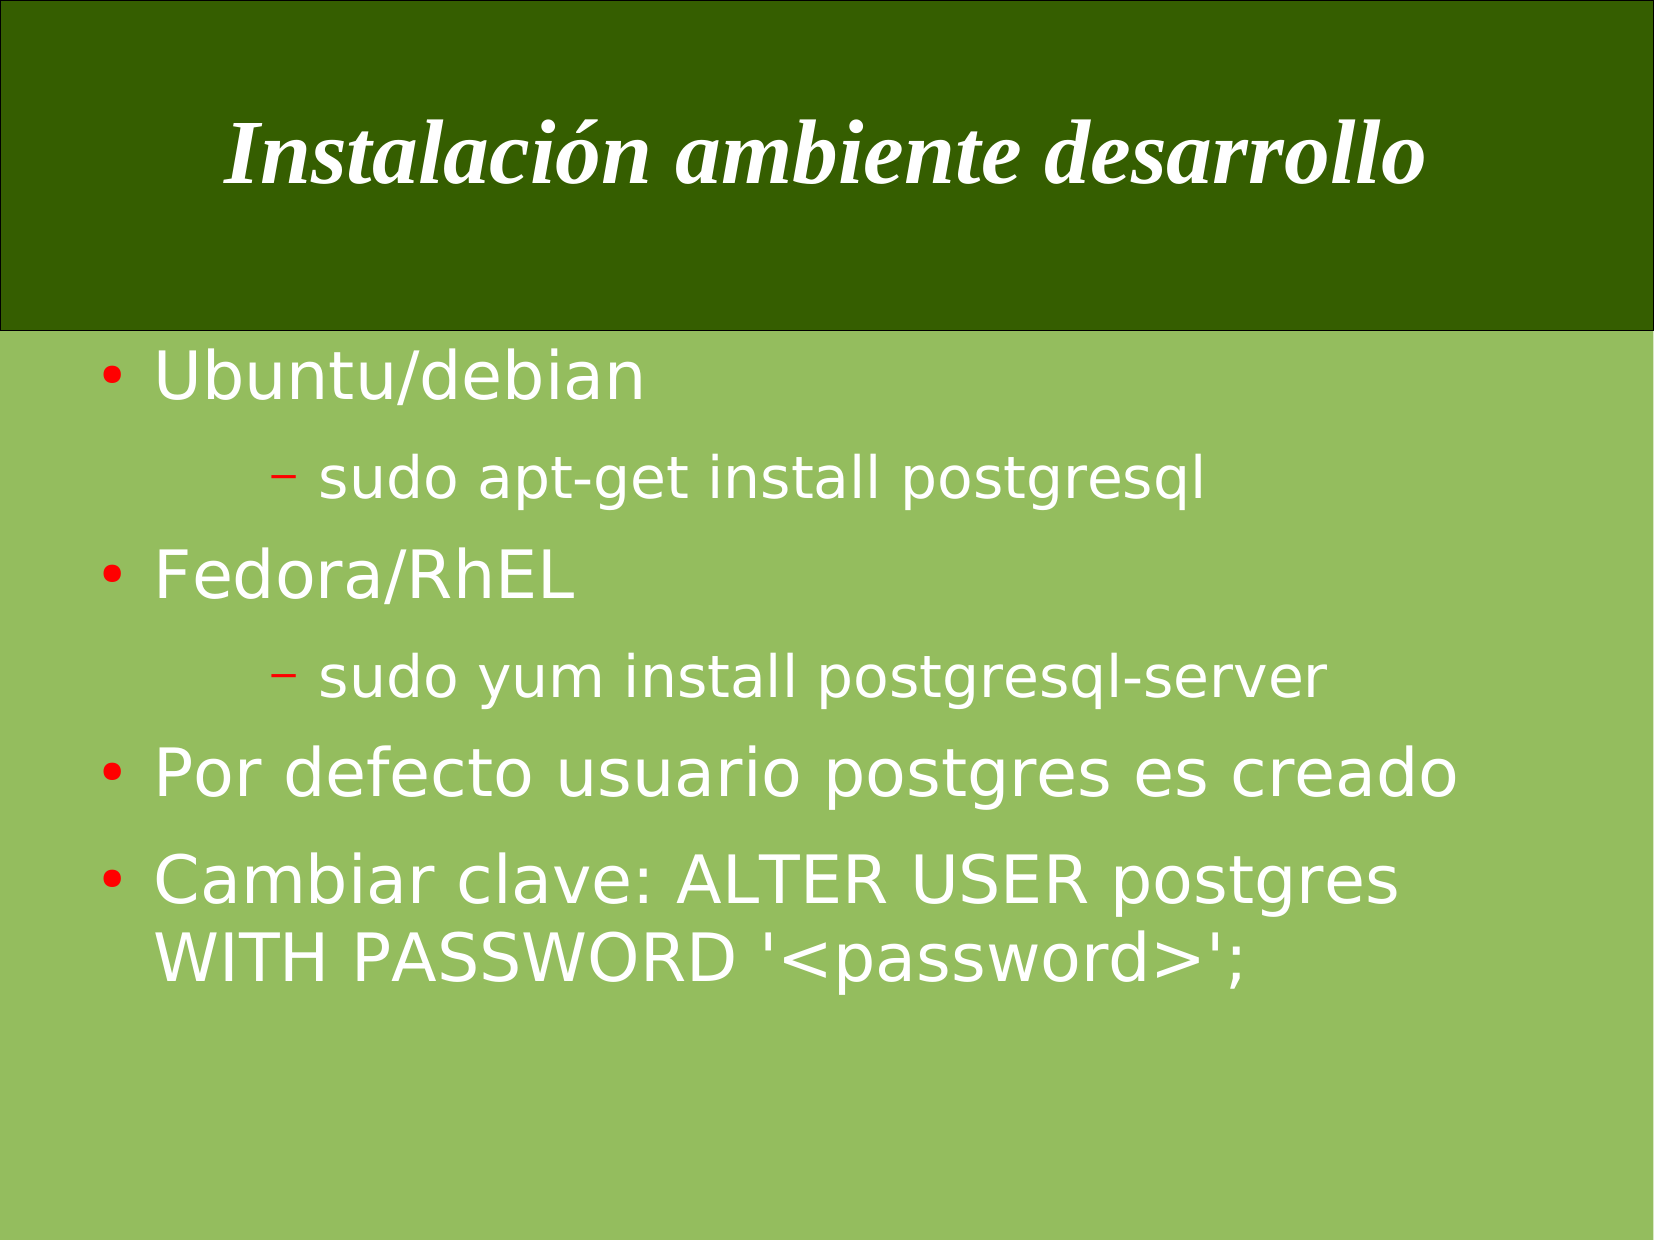

# Instalación ambiente desarrollo
Ubuntu/debian
sudo apt-get install postgresql
Fedora/RhEL
sudo yum install postgresql-server
Por defecto usuario postgres es creado
Cambiar clave: ALTER USER postgres WITH PASSWORD '<password>';